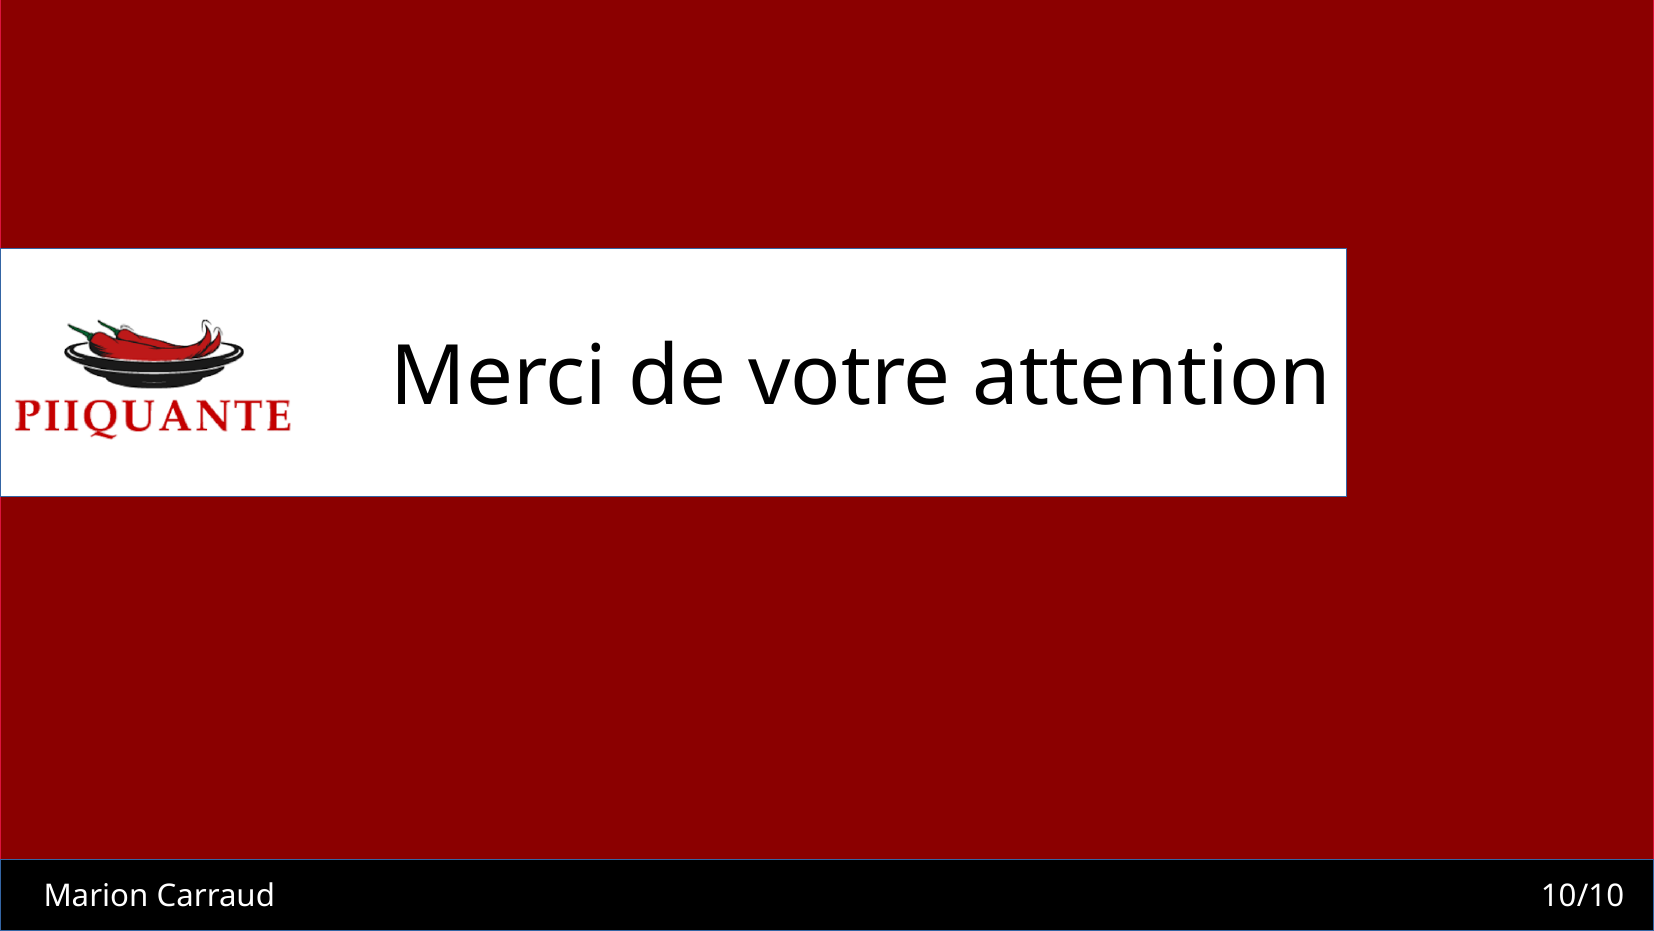

Merci de votre attention
# Marion Carraud
10/10